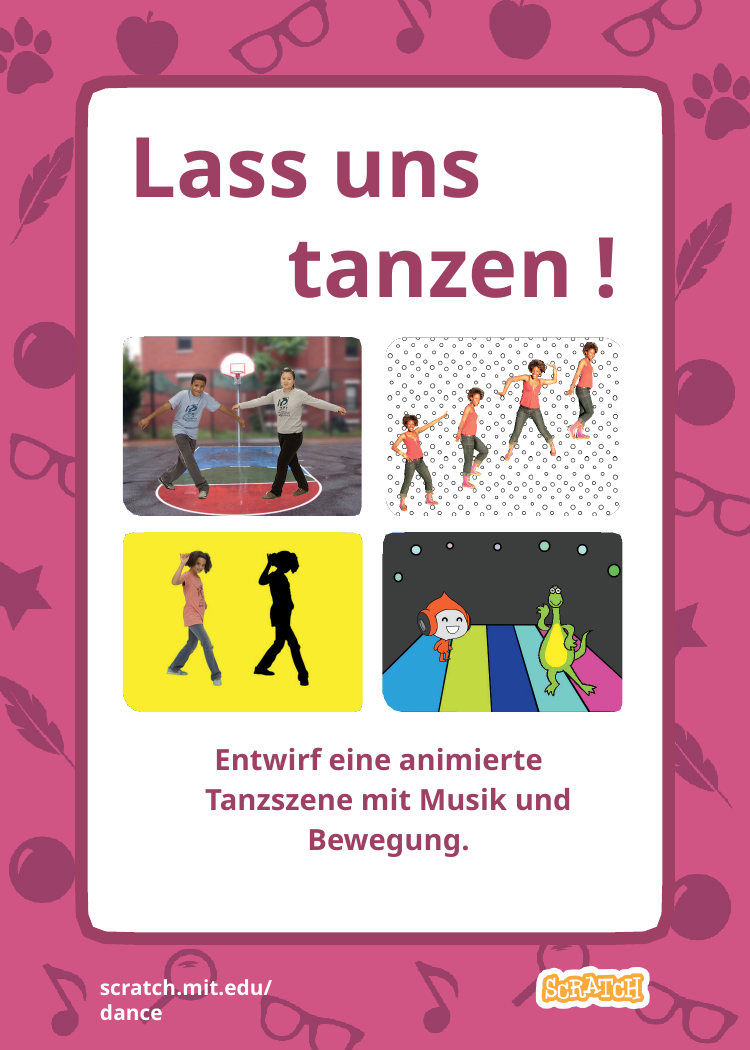

Let’s Dance
Lass uns
tanzen !
Entwirf eine animierte Tanzszene mit Musik und Bewegung.
scratch.mit.edu/dance